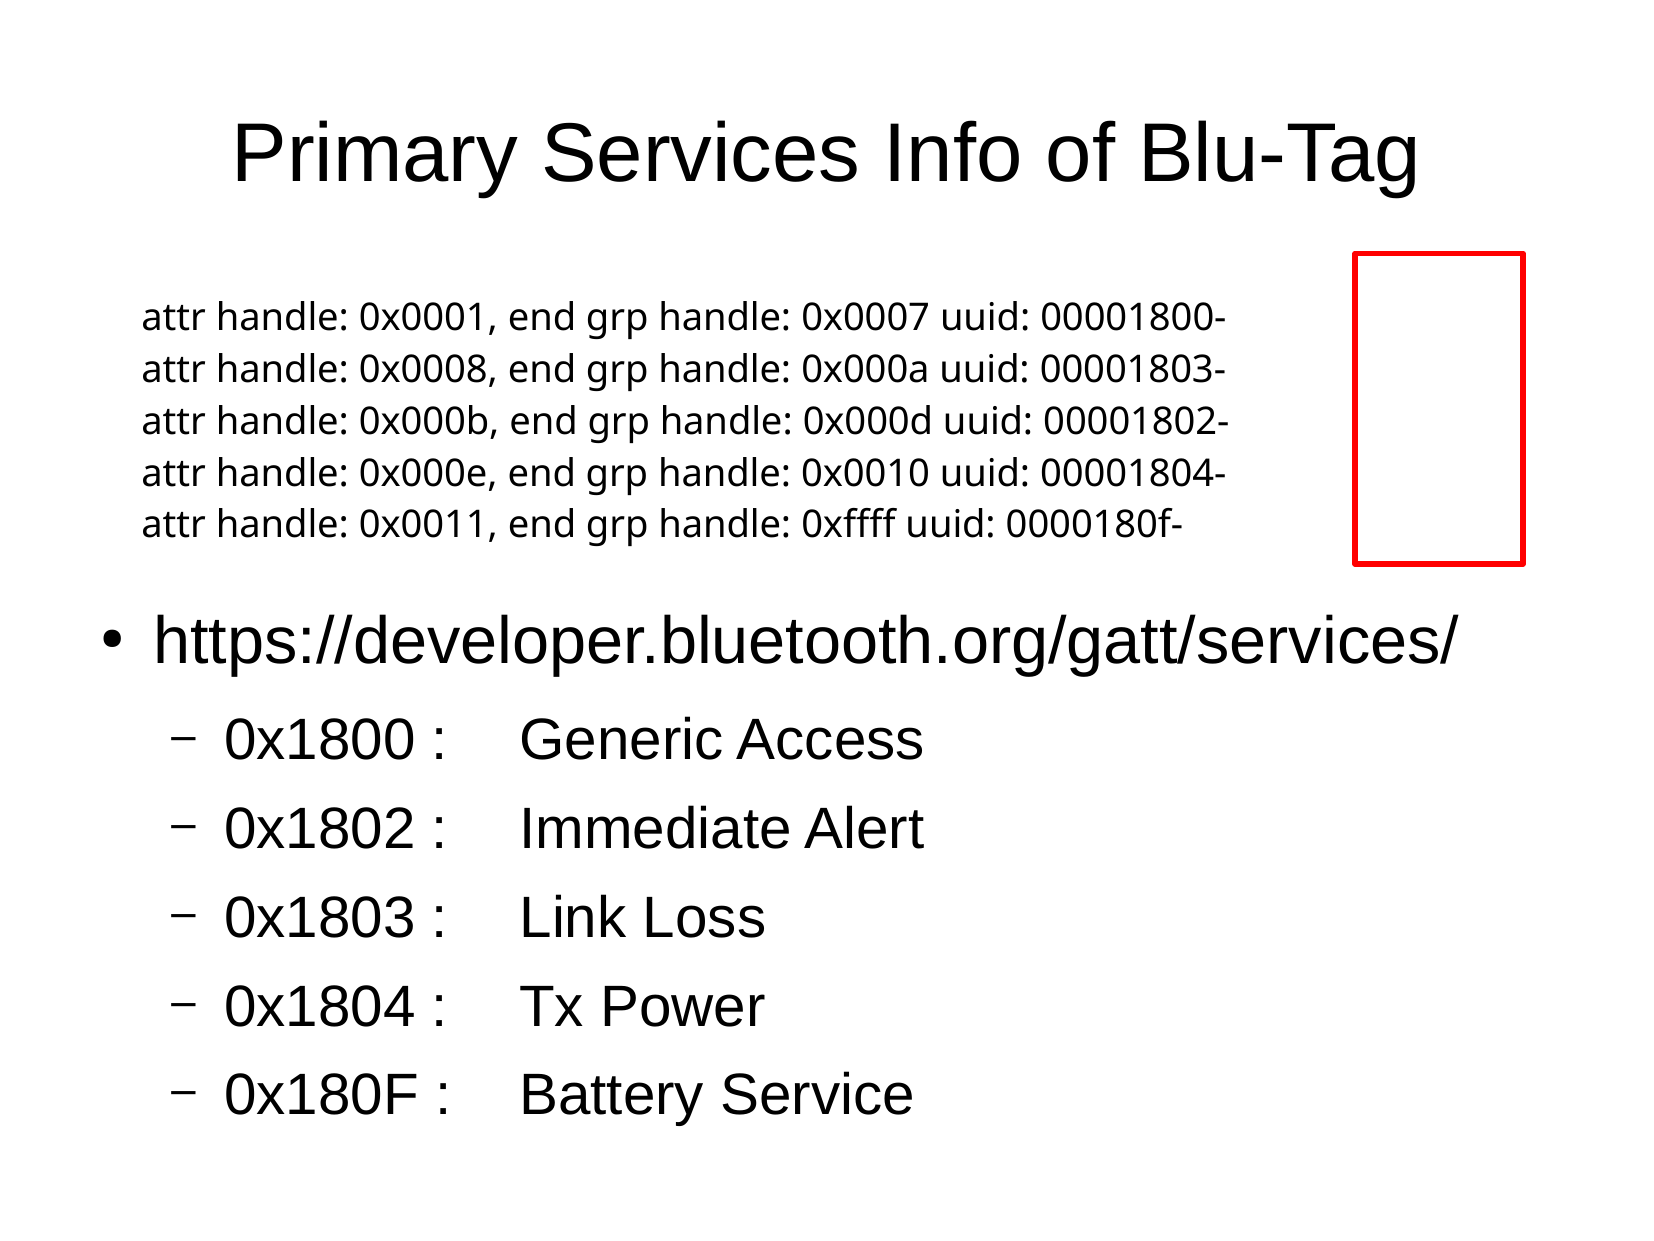

# Primary Services Info of Blu-Tag
https://developer.bluetooth.org/gatt/services/
0x1800 :	Generic Access
0x1802 :	Immediate Alert
0x1803 :	Link Loss
0x1804 :	Tx Power
0x180F :	Battery Service
attr handle: 0x0001, end grp handle: 0x0007 uuid: 00001800-
attr handle: 0x0008, end grp handle: 0x000a uuid: 00001803-
attr handle: 0x000b, end grp handle: 0x000d uuid: 00001802-
attr handle: 0x000e, end grp handle: 0x0010 uuid: 00001804-
attr handle: 0x0011, end grp handle: 0xffff uuid: 0000180f-